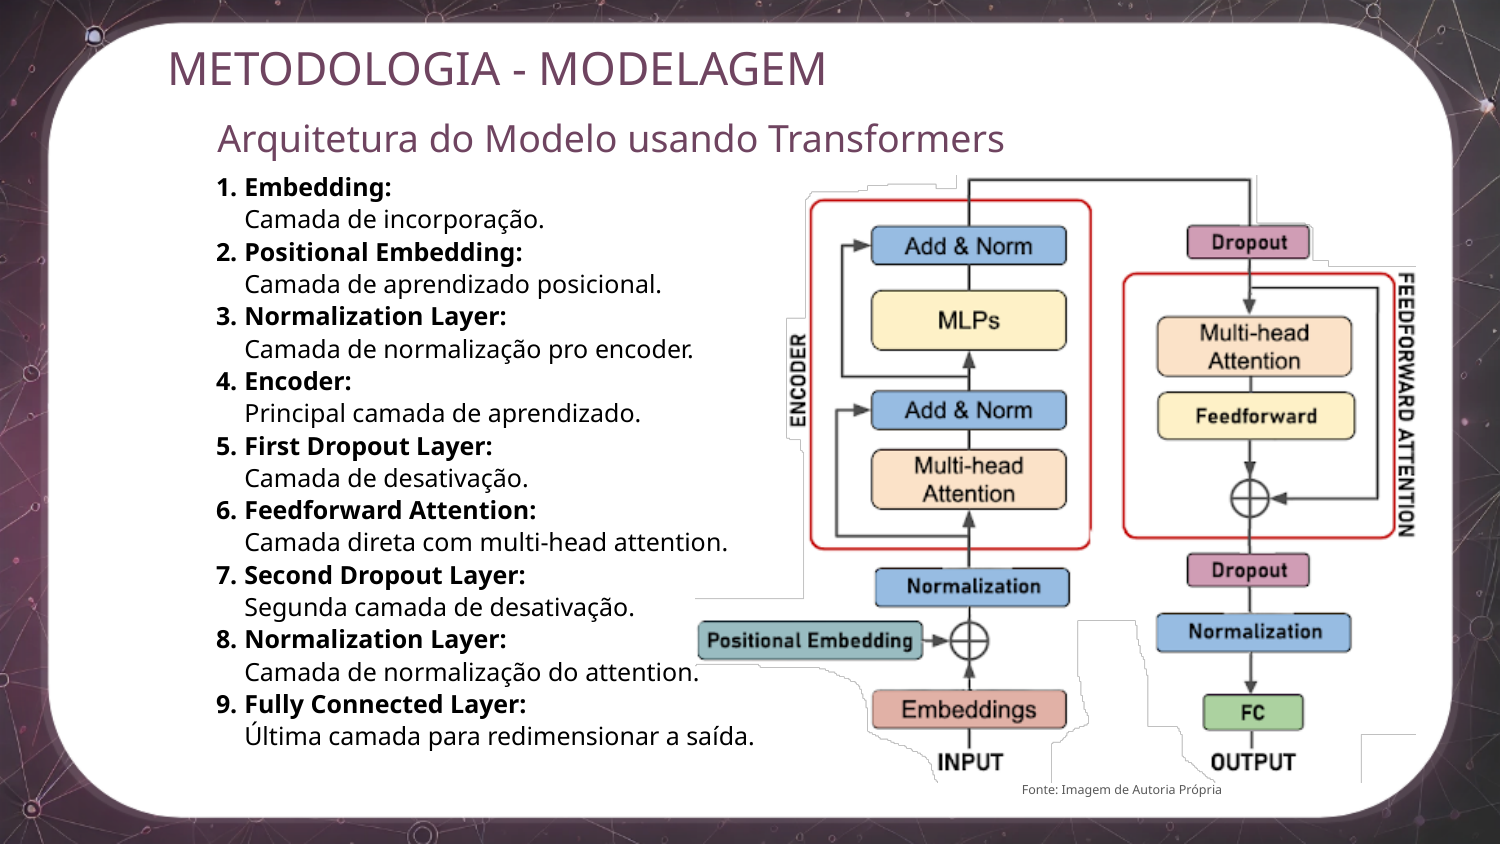

METODOLOGIA - MODELAGEM
Arquitetura do Modelo usando Transformers
Embedding:
Camada de incorporação.
Positional Embedding:
Camada de aprendizado posicional.
Normalization Layer:
Camada de normalização pro encoder.
Encoder:
Principal camada de aprendizado.
First Dropout Layer:
Camada de desativação.
Feedforward Attention:
Camada direta com multi-head attention.
Second Dropout Layer:
Segunda camada de desativação.
Normalization Layer:
Camada de normalização do attention.
Fully Connected Layer:
Última camada para redimensionar a saída.
Fonte: Imagem de Autoria Própria